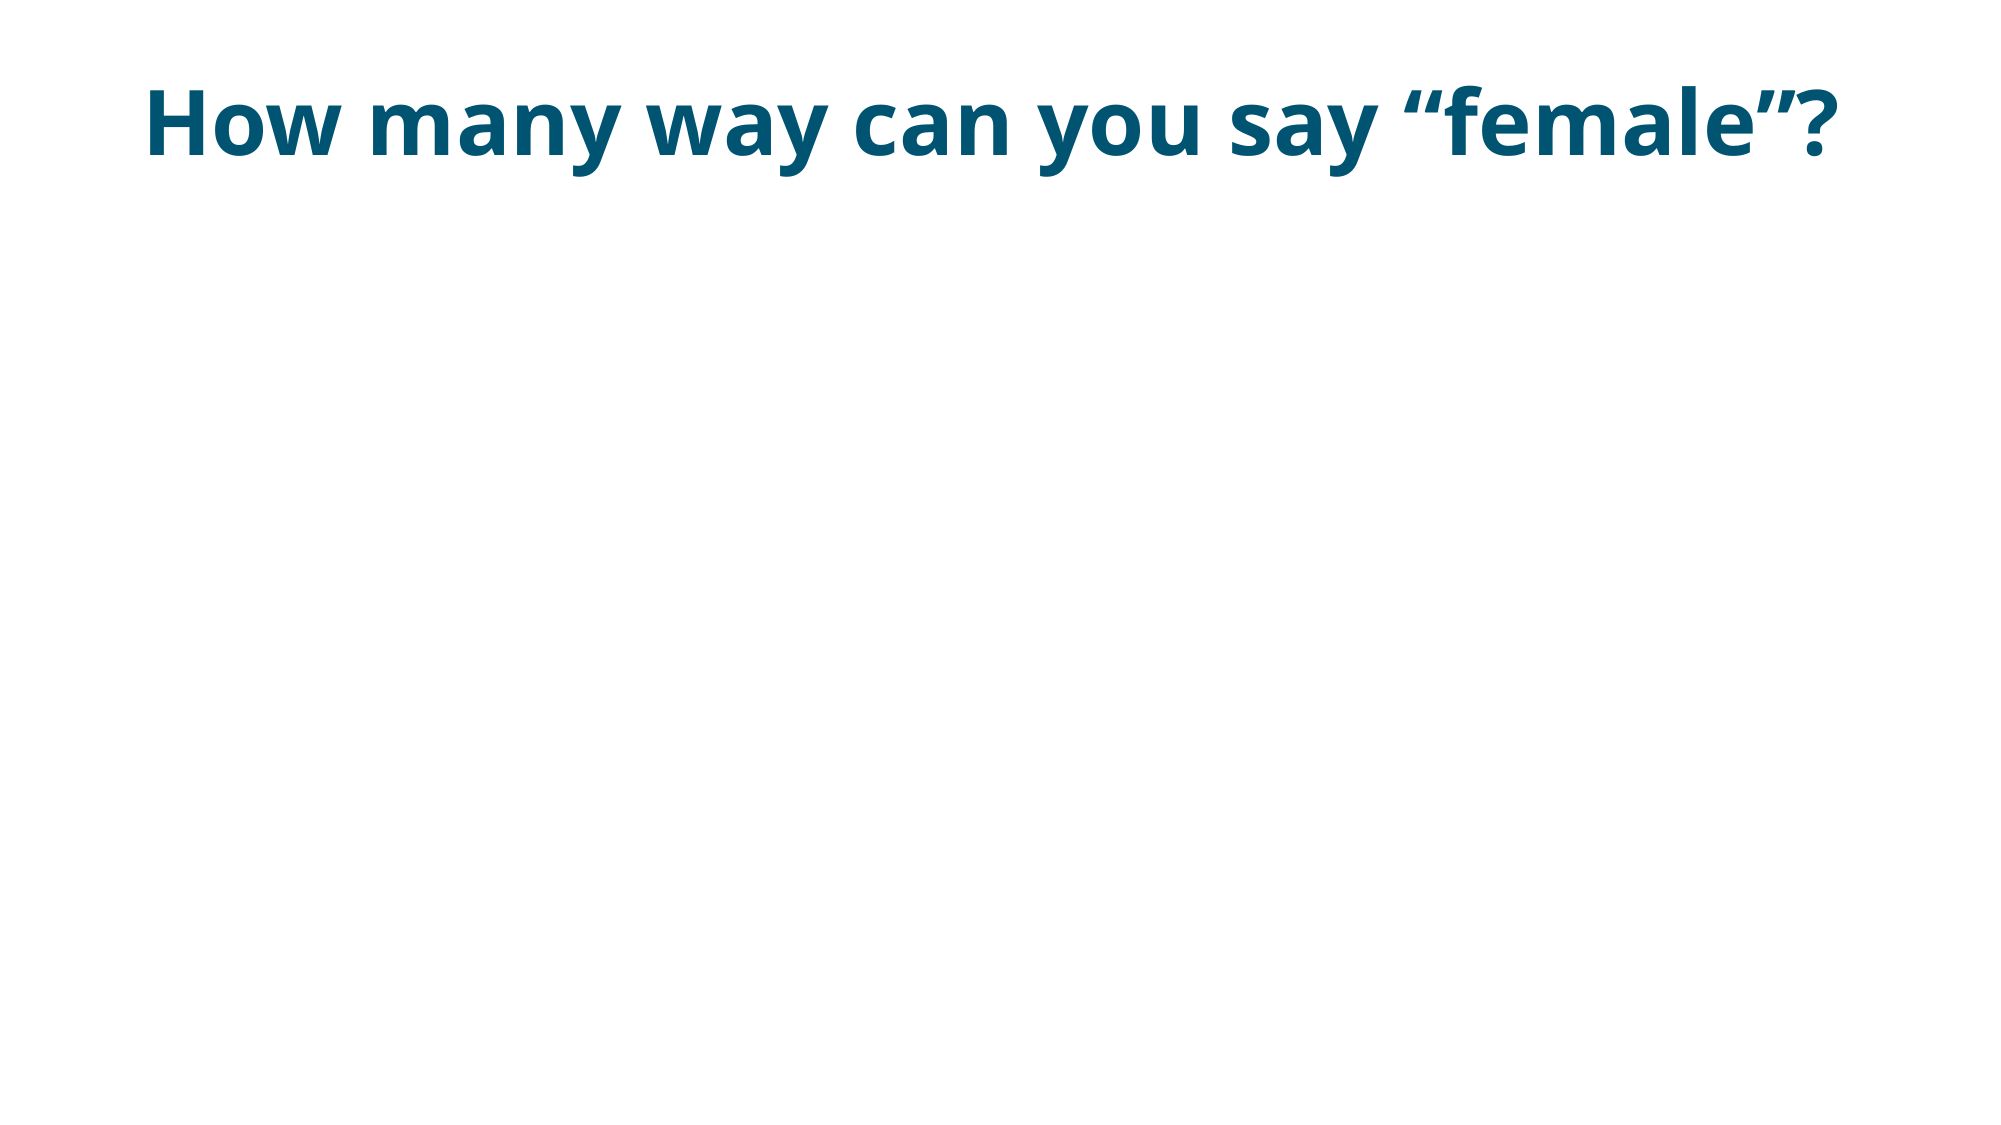

# How many way can you say “female”?